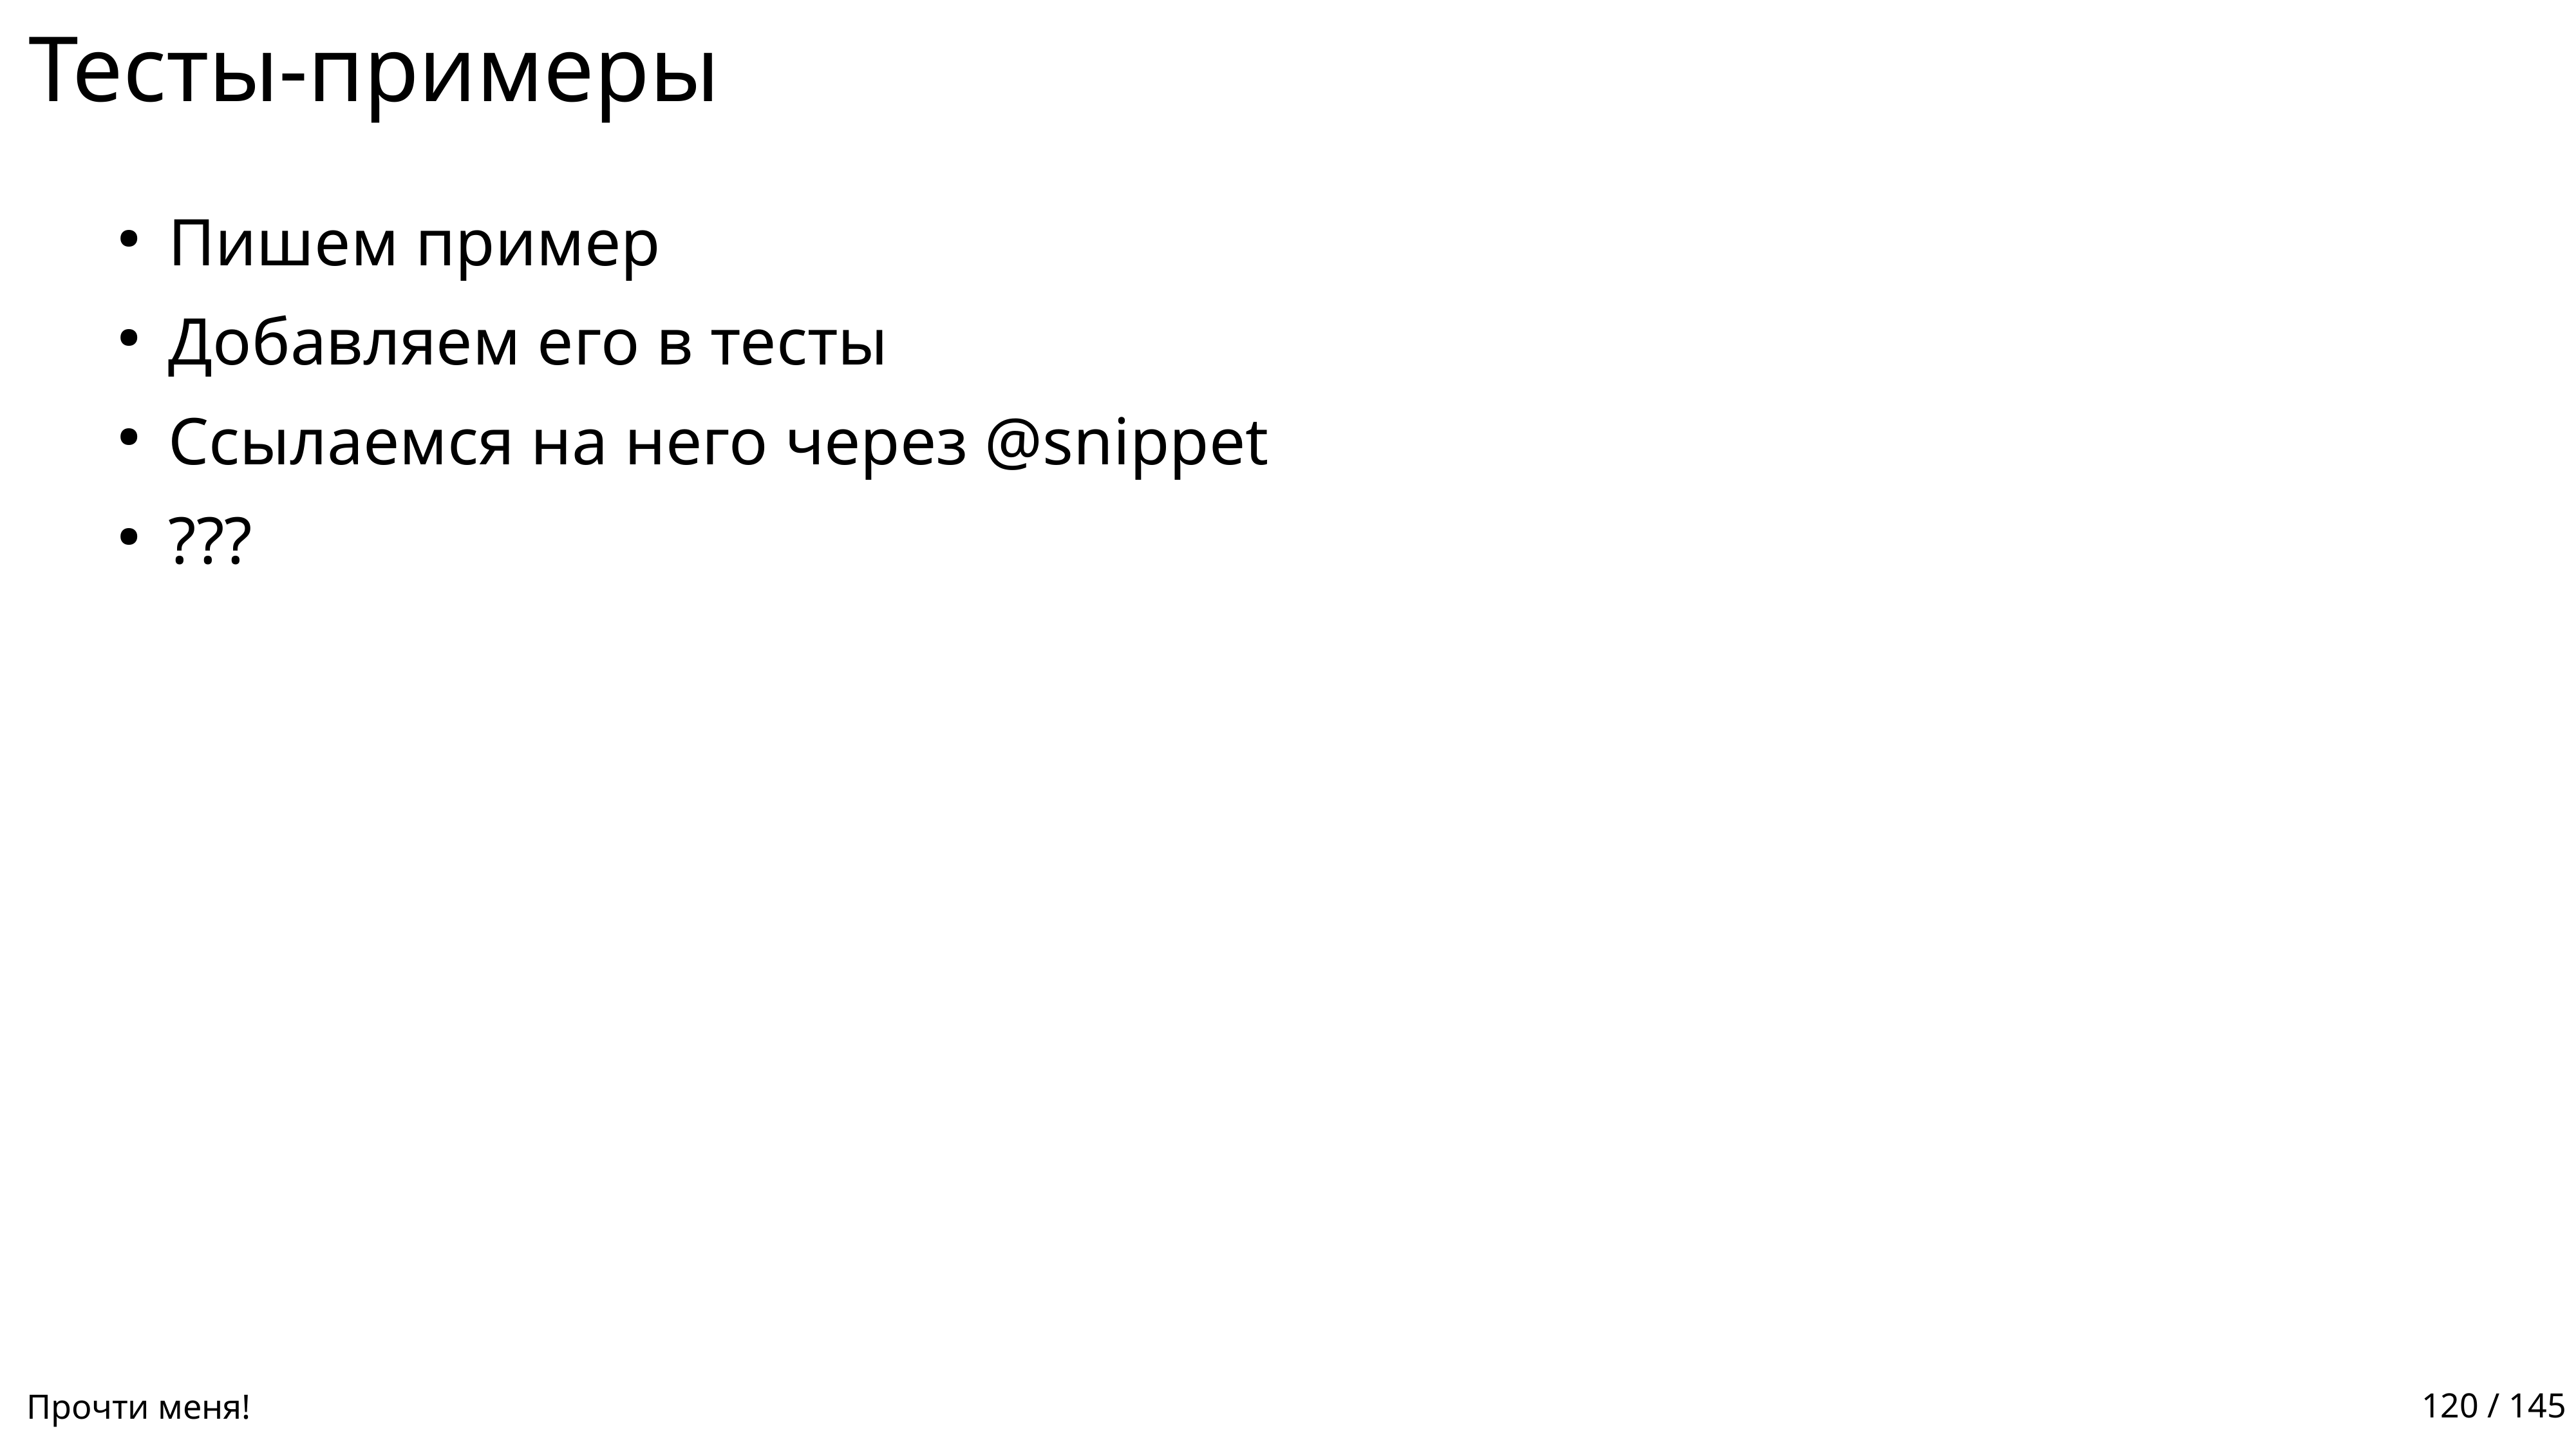

Тесты-примеры
# Пишем пример
 Добавляем его в тесты
 Ссылаемся на него через @snippet
 ???
Прочти меня!